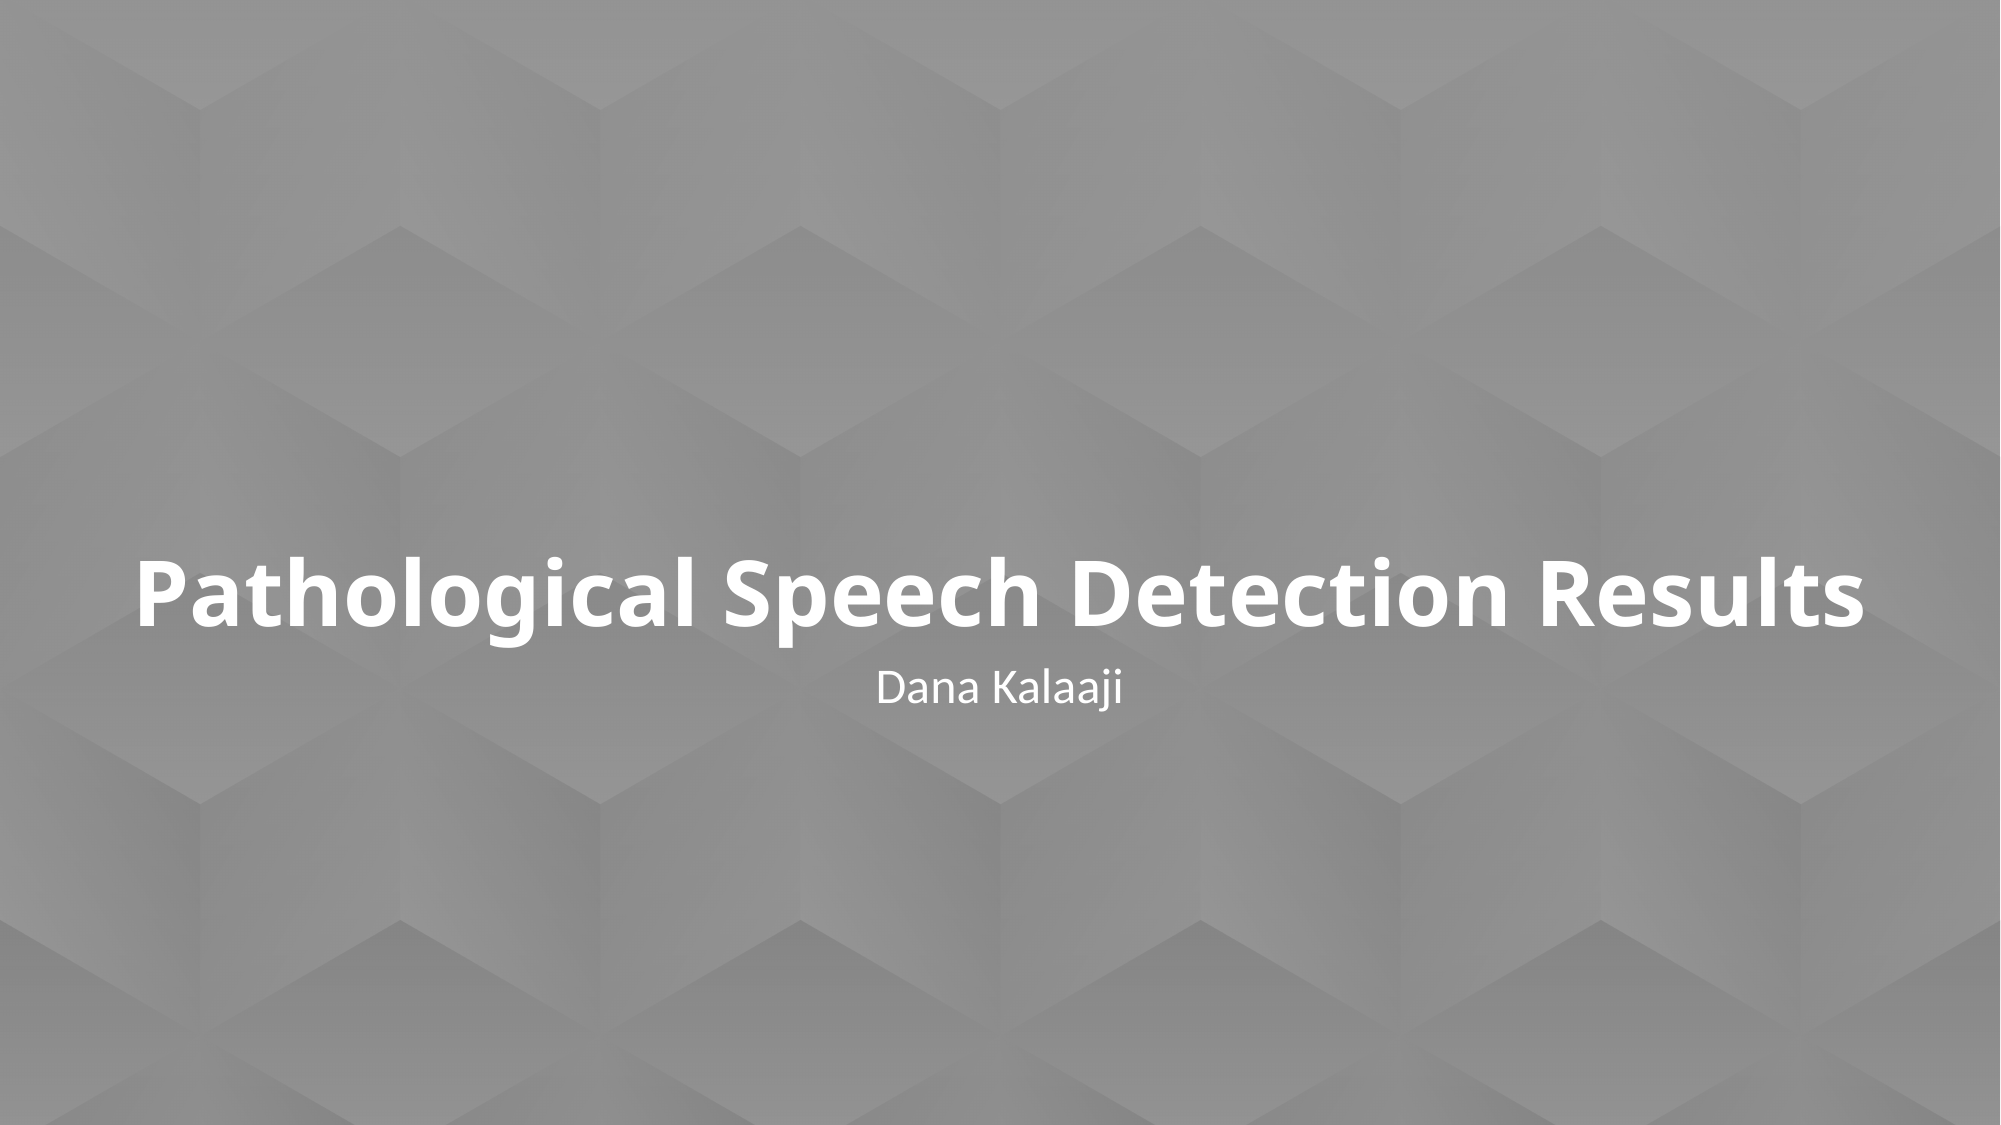

# Pathological Speech Detection Results
Dana Kalaaji